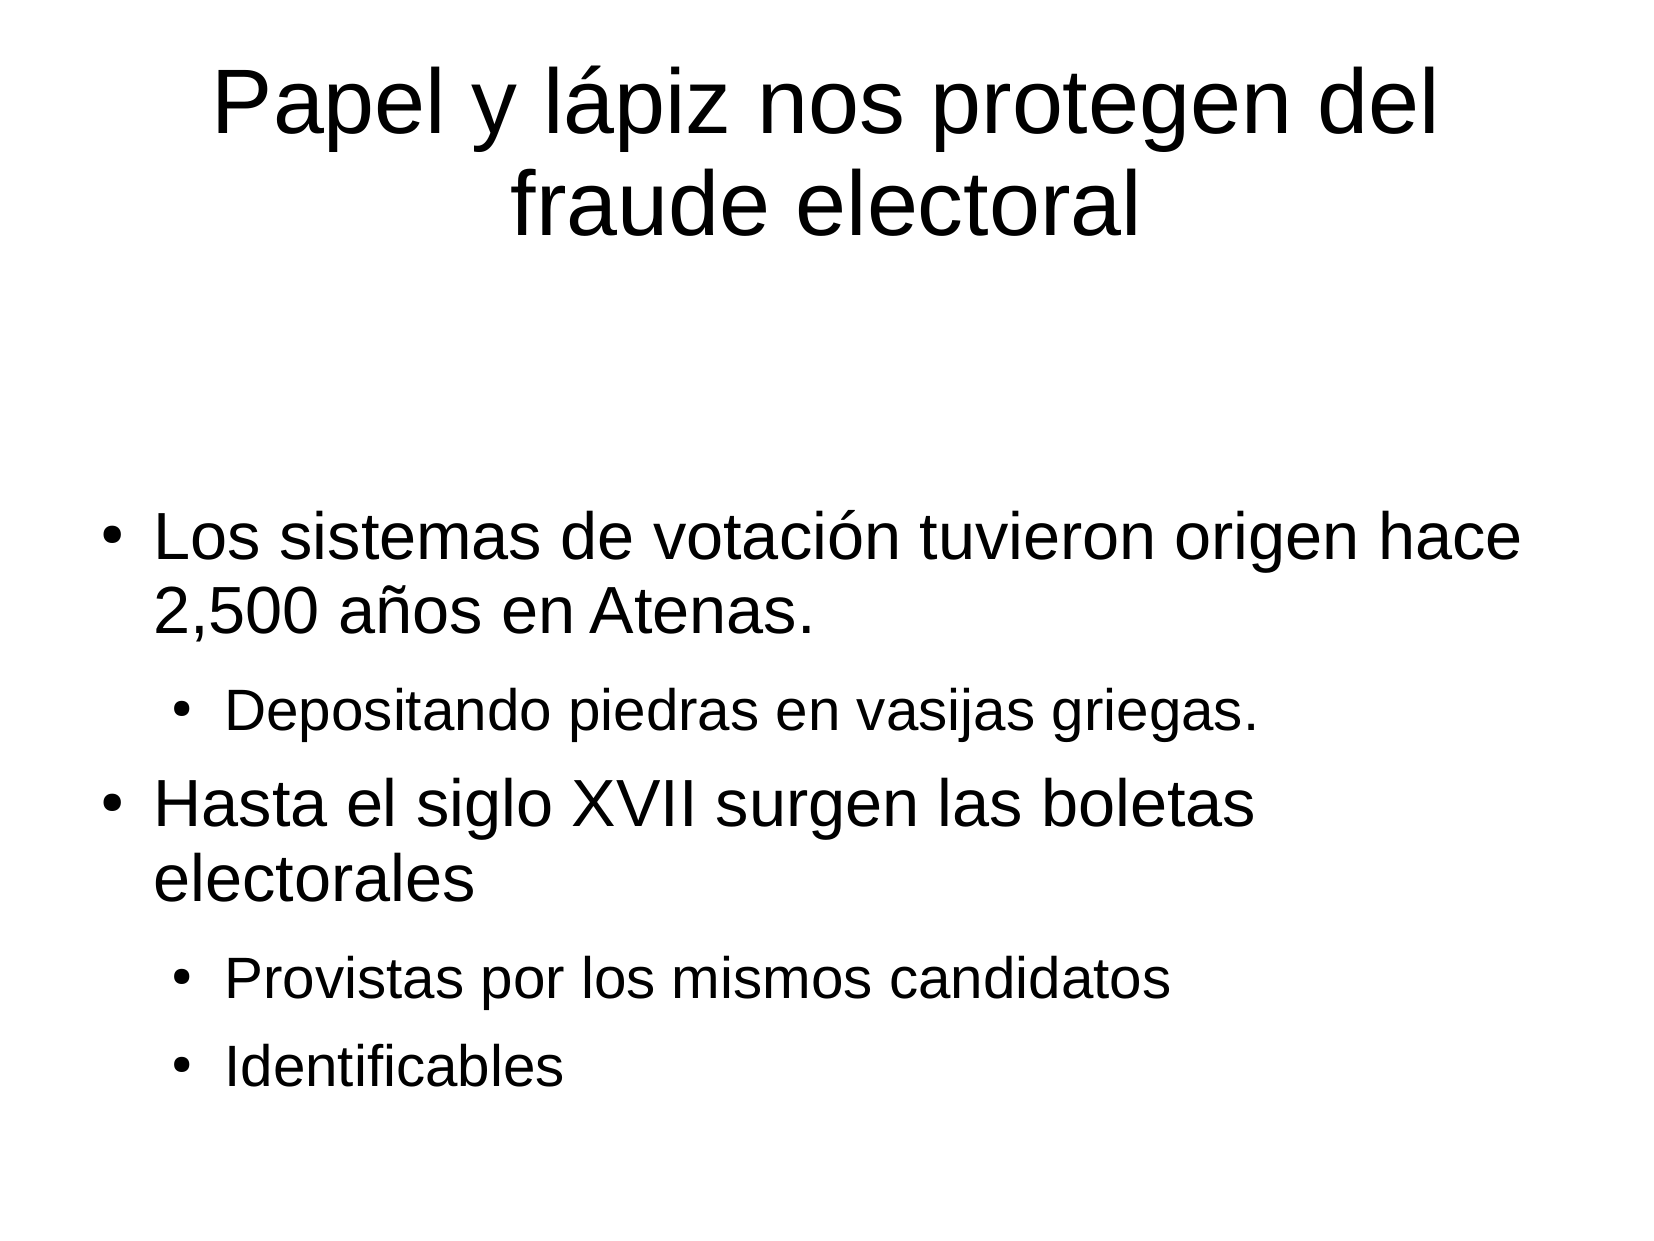

# Papel y lápiz nos protegen del fraude electoral
Los sistemas de votación tuvieron origen hace 2,500 años en Atenas.
Depositando piedras en vasijas griegas.
Hasta el siglo XVII surgen las boletas electorales
Provistas por los mismos candidatos
Identificables